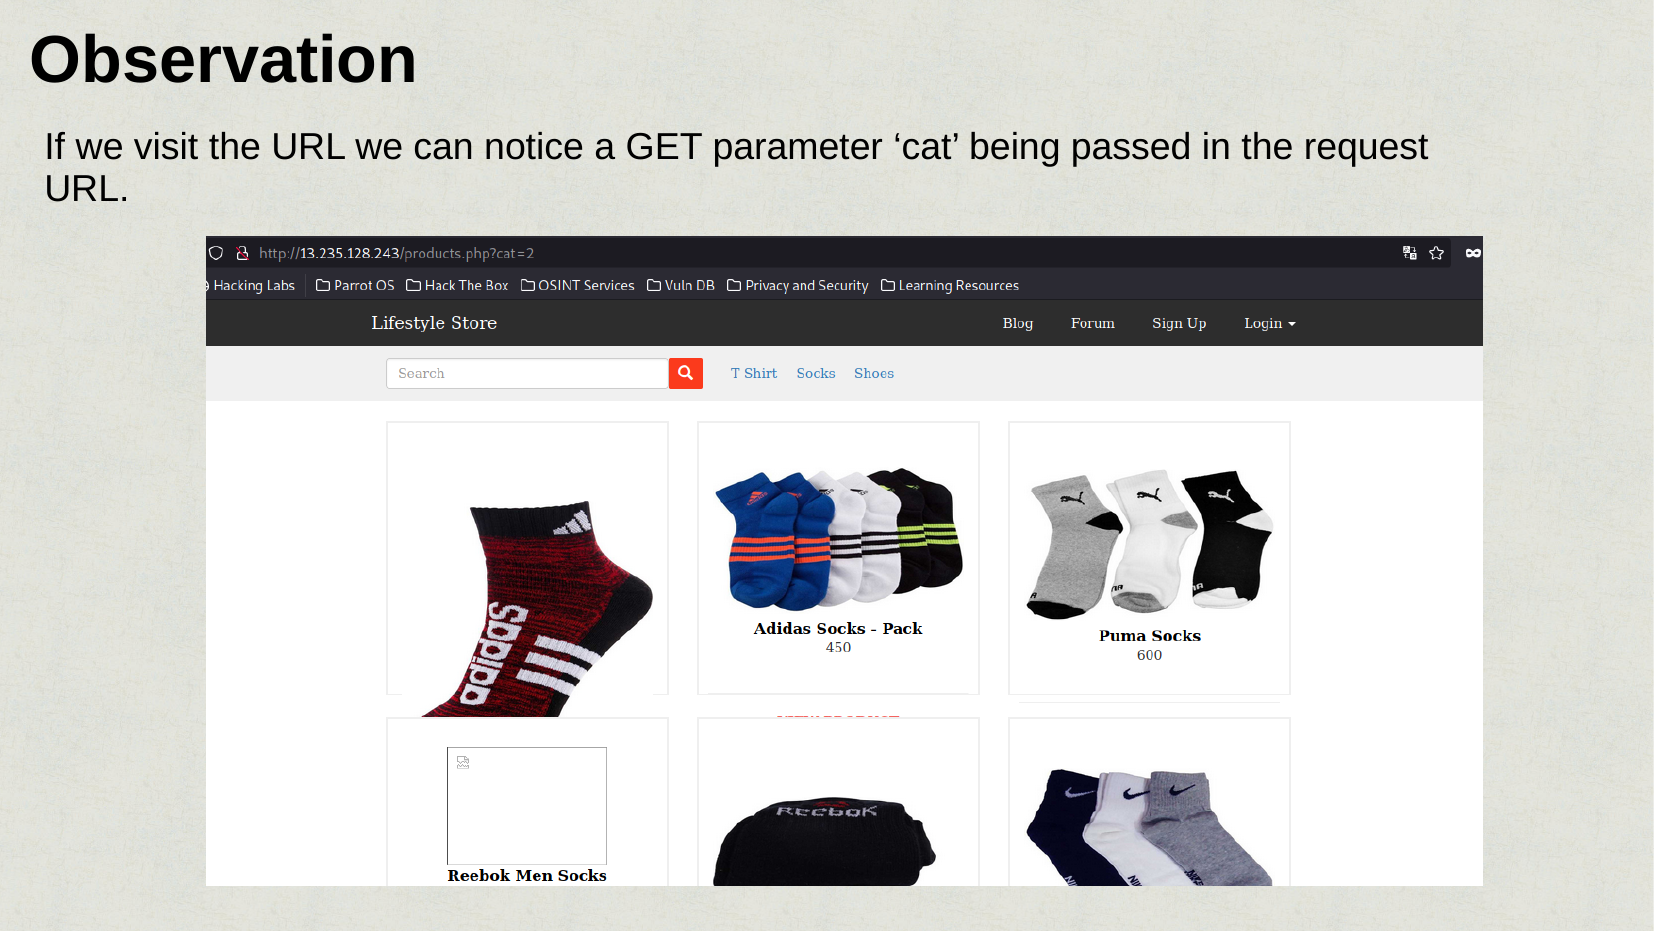

# Observation
If we visit the URL we can notice a GET parameter ‘cat’ being passed in the request URL.